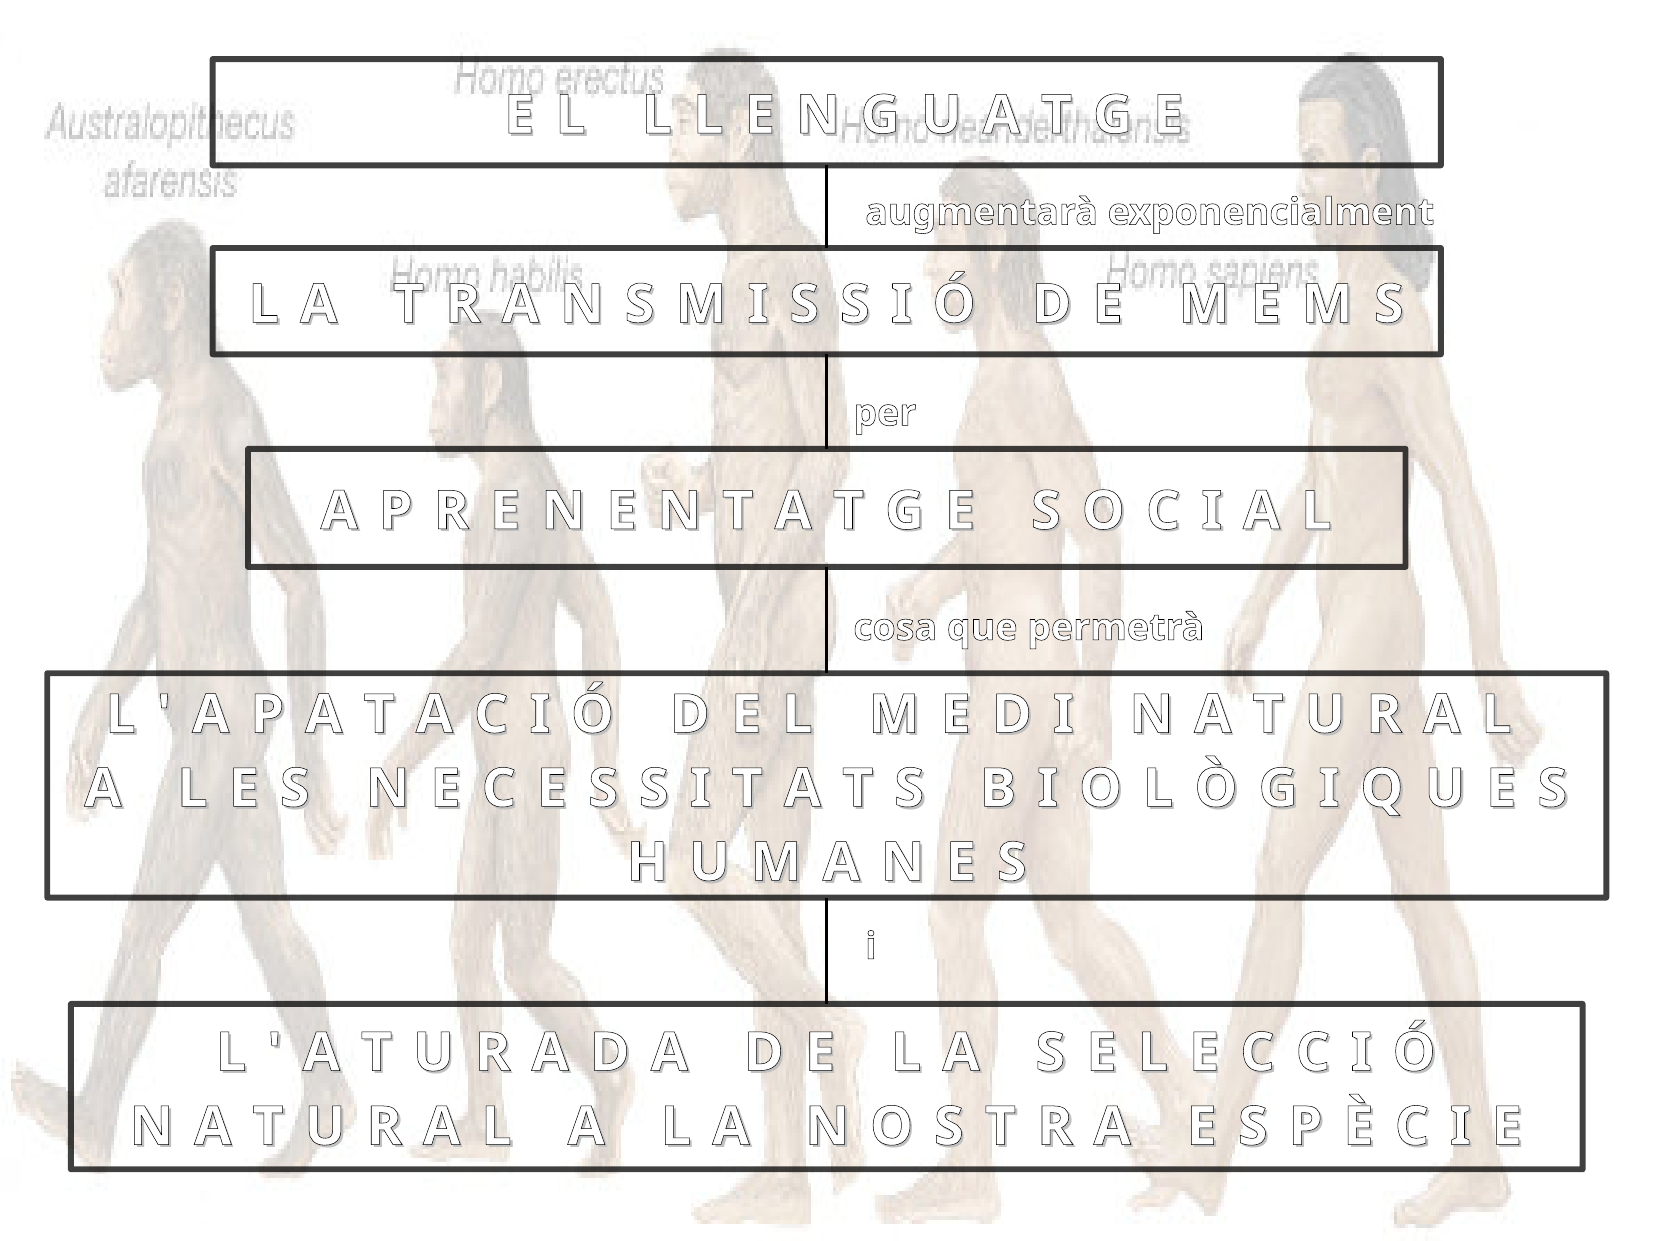

EL LLENGUATGE
augmentarà exponencialment
LA TRANSMISSIÓ DE MEMS
per
APRENENTATGE SOCIAL
cosa que permetrà
L'APATACIÓ DEL MEDI NATURAL
A LES NECESSITATS BIOLÒGIQUES
HUMANES
i
L'ATURADA DE LA SELECCIÓ
NATURAL A LA NOSTRA ESPÈCIE